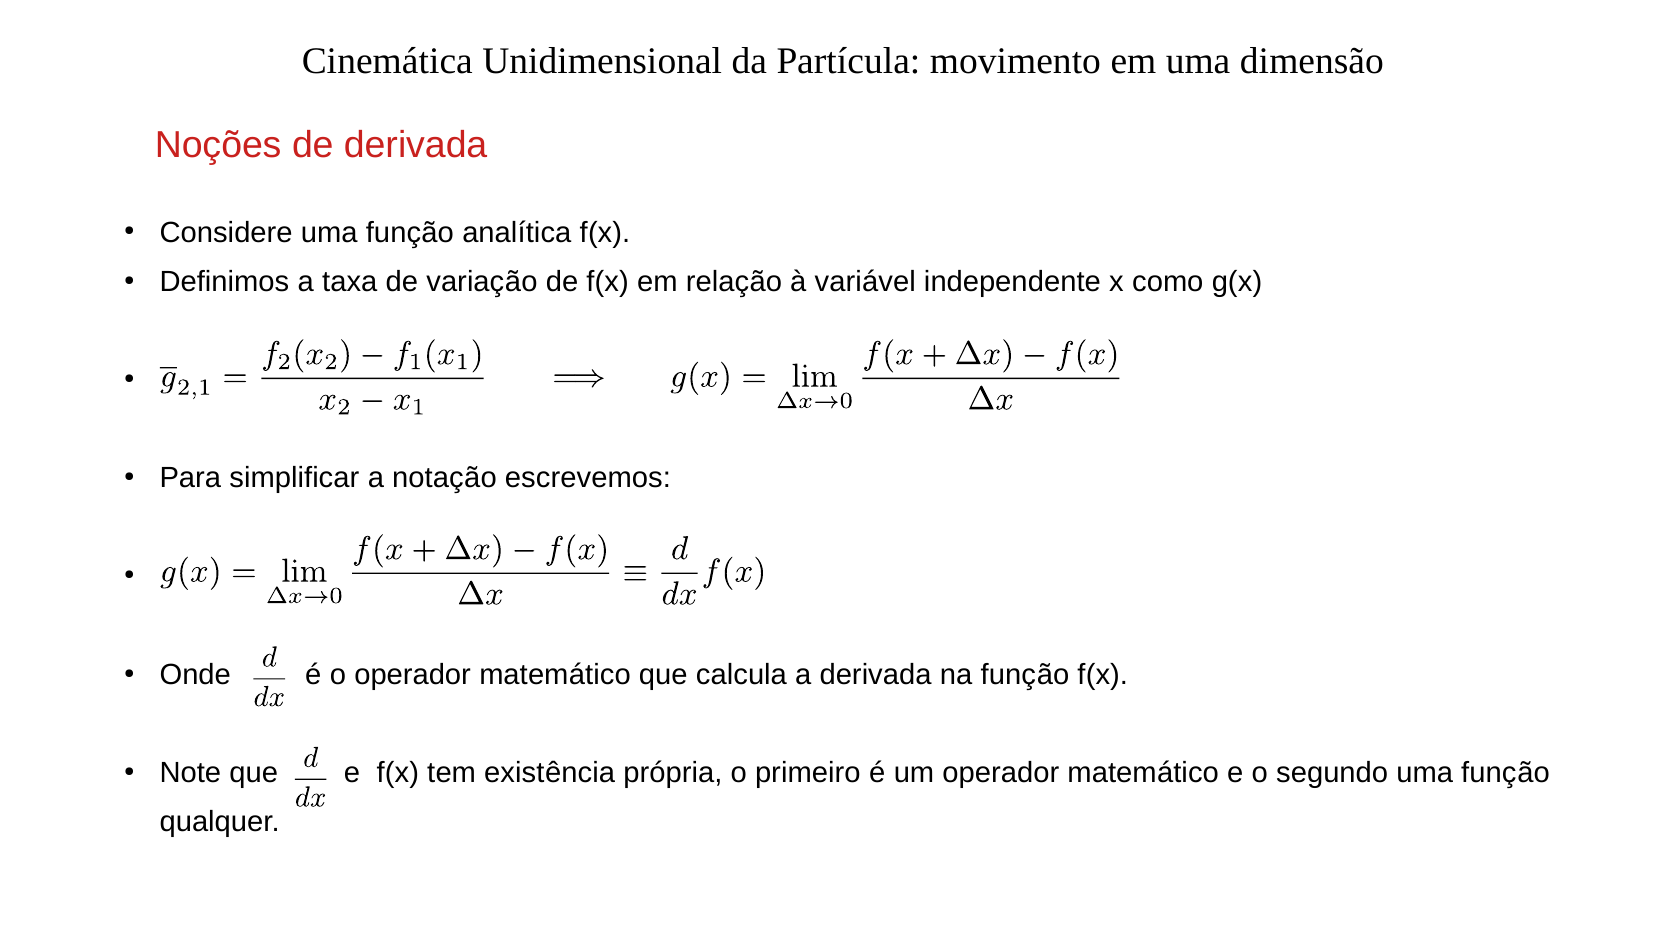

Cinemática Unidimensional da Partícula: movimento em uma dimensão
Noções de derivada
Considere uma função analítica f(x).
Definimos a taxa de variação de f(x) em relação à variável independente x como g(x)
Para simplificar a notação escrevemos:
Onde é o operador matemático que calcula a derivada na função f(x).
Note que e f(x) tem existência própria, o primeiro é um operador matemático e o segundo uma função qualquer.